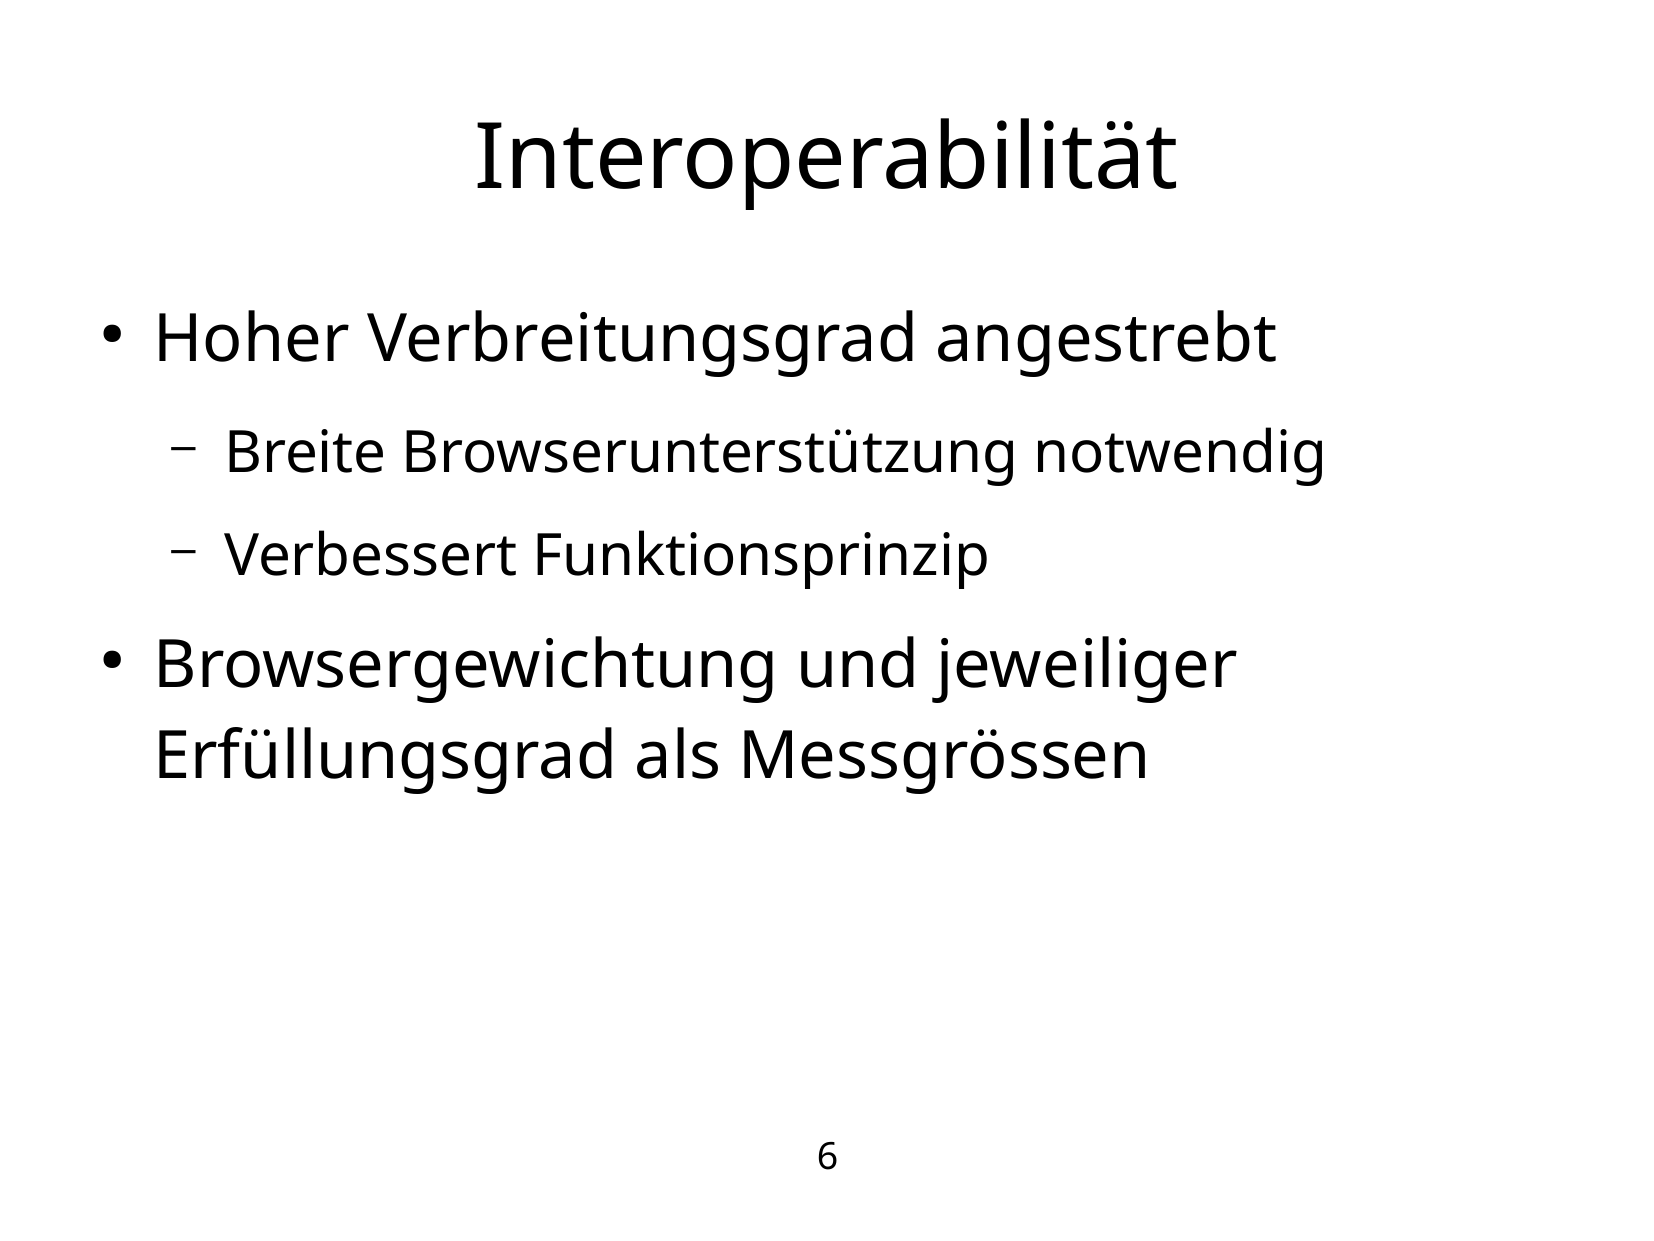

# Interoperabilität
Hoher Verbreitungsgrad angestrebt
Breite Browserunterstützung notwendig
Verbessert Funktionsprinzip
Browsergewichtung und jeweiliger Erfüllungsgrad als Messgrössen